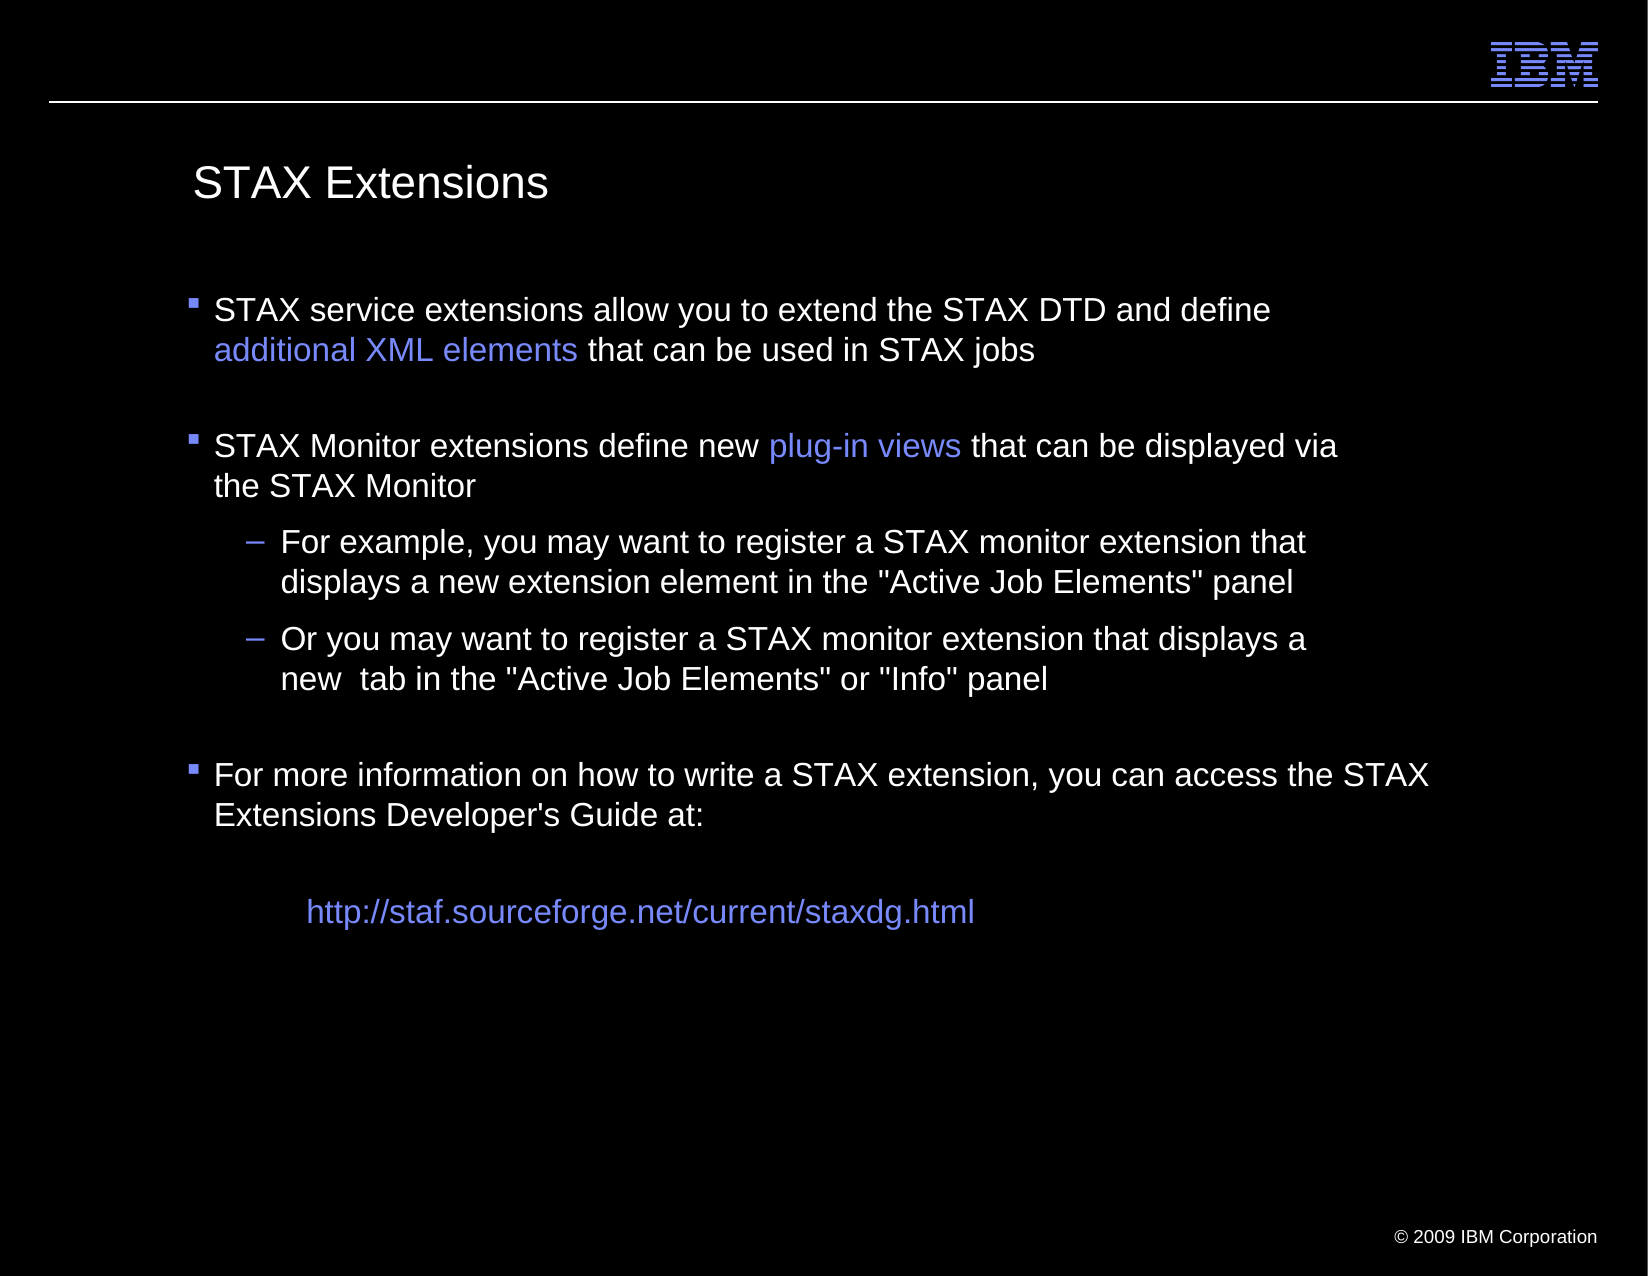

# STAX Extensions
STAX service extensions allow you to extend the STAX DTD and define
additional XML elements that can be used in STAX jobs
STAX Monitor extensions define new plug-in views that can be displayed via
the STAX Monitor
For example, you may want to register a STAX monitor extension that
displays a new extension element in the "Active Job Elements" panel
Or you may want to register a STAX monitor extension that displays a
new tab in the "Active Job Elements" or "Info" panel
For more information on how to write a STAX extension, you can access the STAX Extensions Developer's Guide at:
 http://staf.sourceforge.net/current/staxdg.html